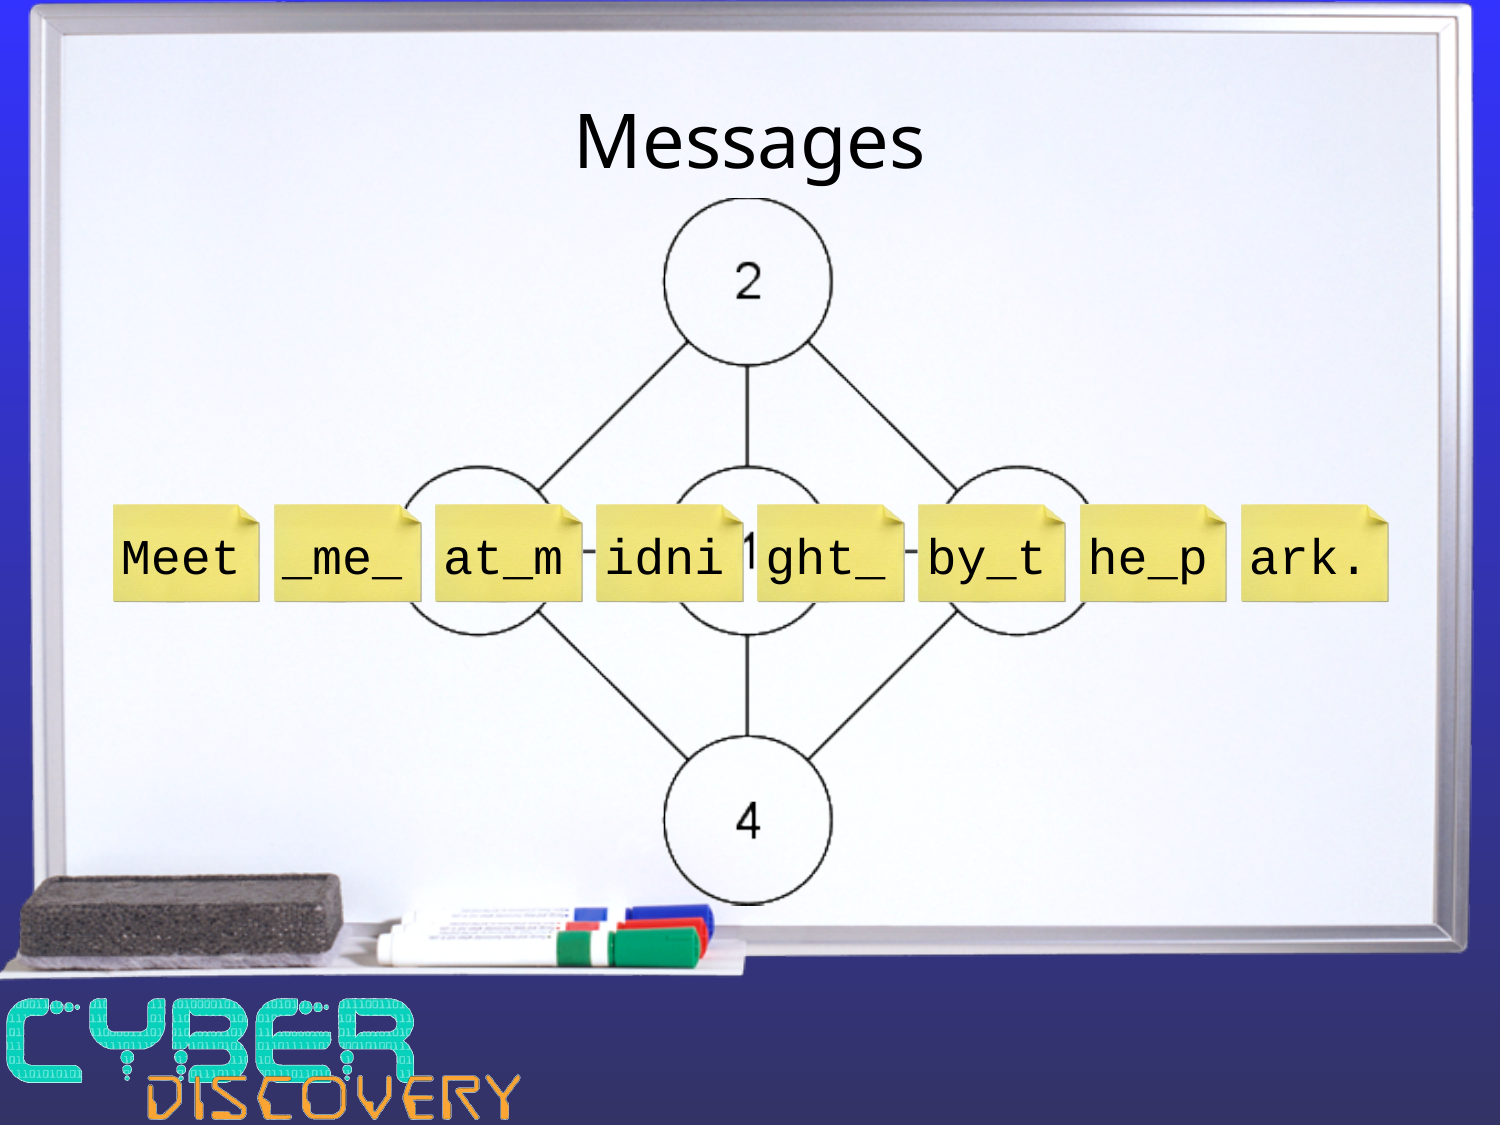

# Messages
Meet
_me_
at_m
idni
ght_
by_t
he_p
ark.